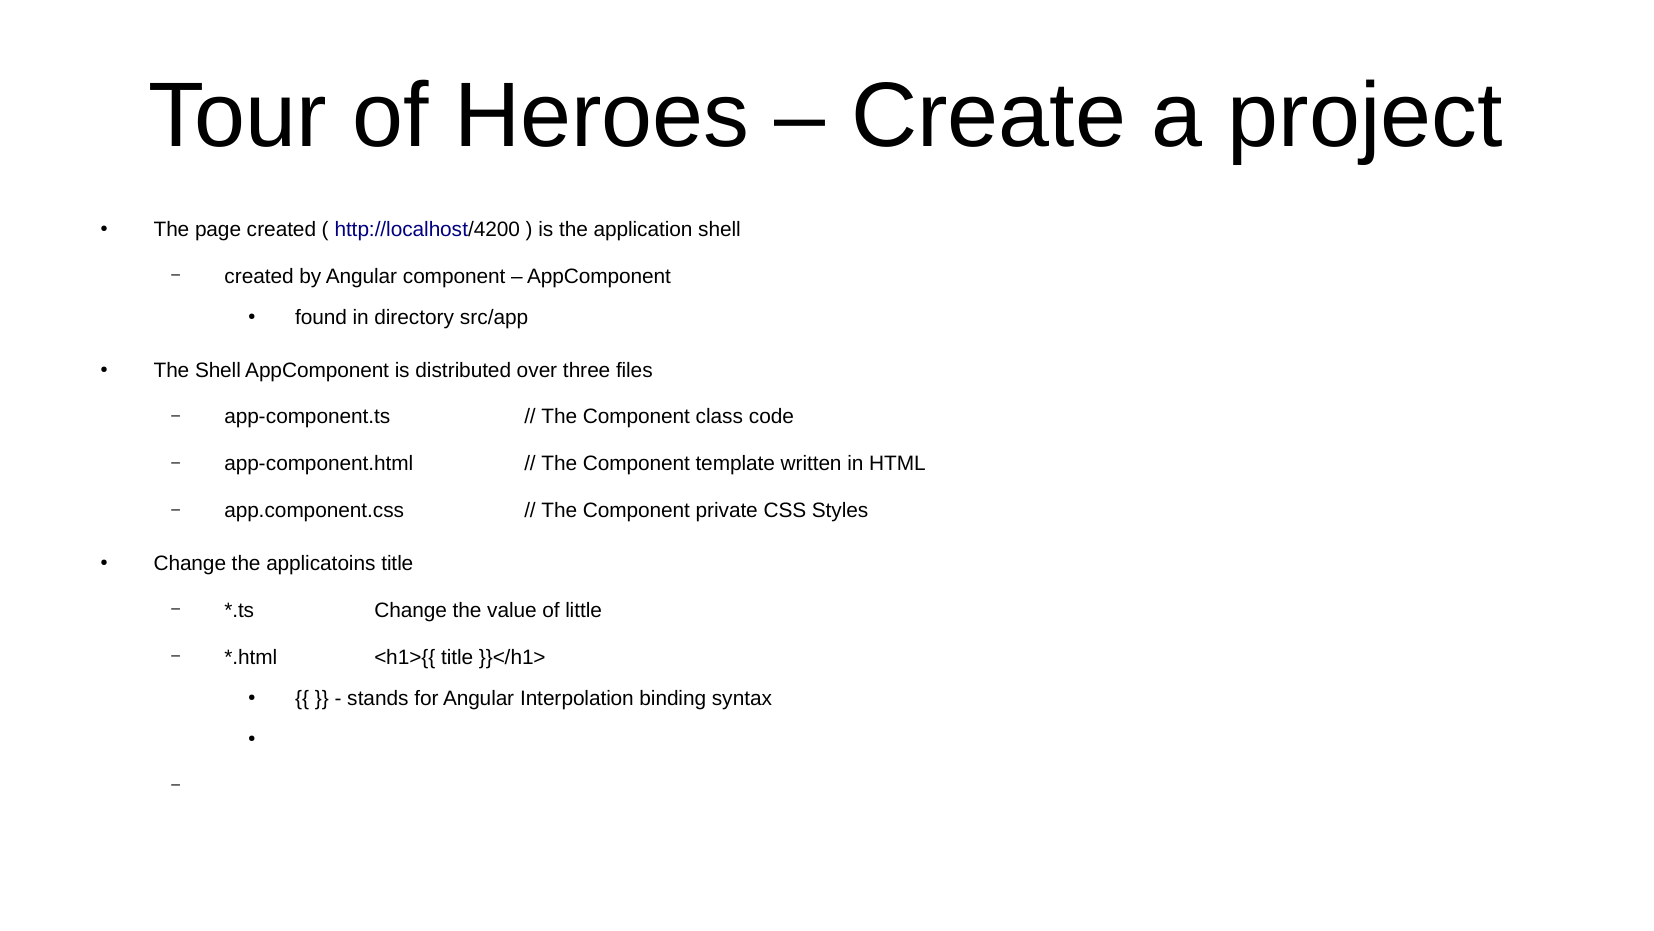

# Tour of Heroes – Create a project
The page created ( http://localhost/4200 ) is the application shell
created by Angular component – AppComponent
found in directory src/app
The Shell AppComponent is distributed over three files
app-component.ts		// The Component class code
app-component.html		// The Component template written in HTML
app.component.css 		// The Component private CSS Styles
Change the applicatoins title
*.ts 		Change the value of little
*.html		<h1>{{ title }}</h1>
{{ }} - stands for Angular Interpolation binding syntax